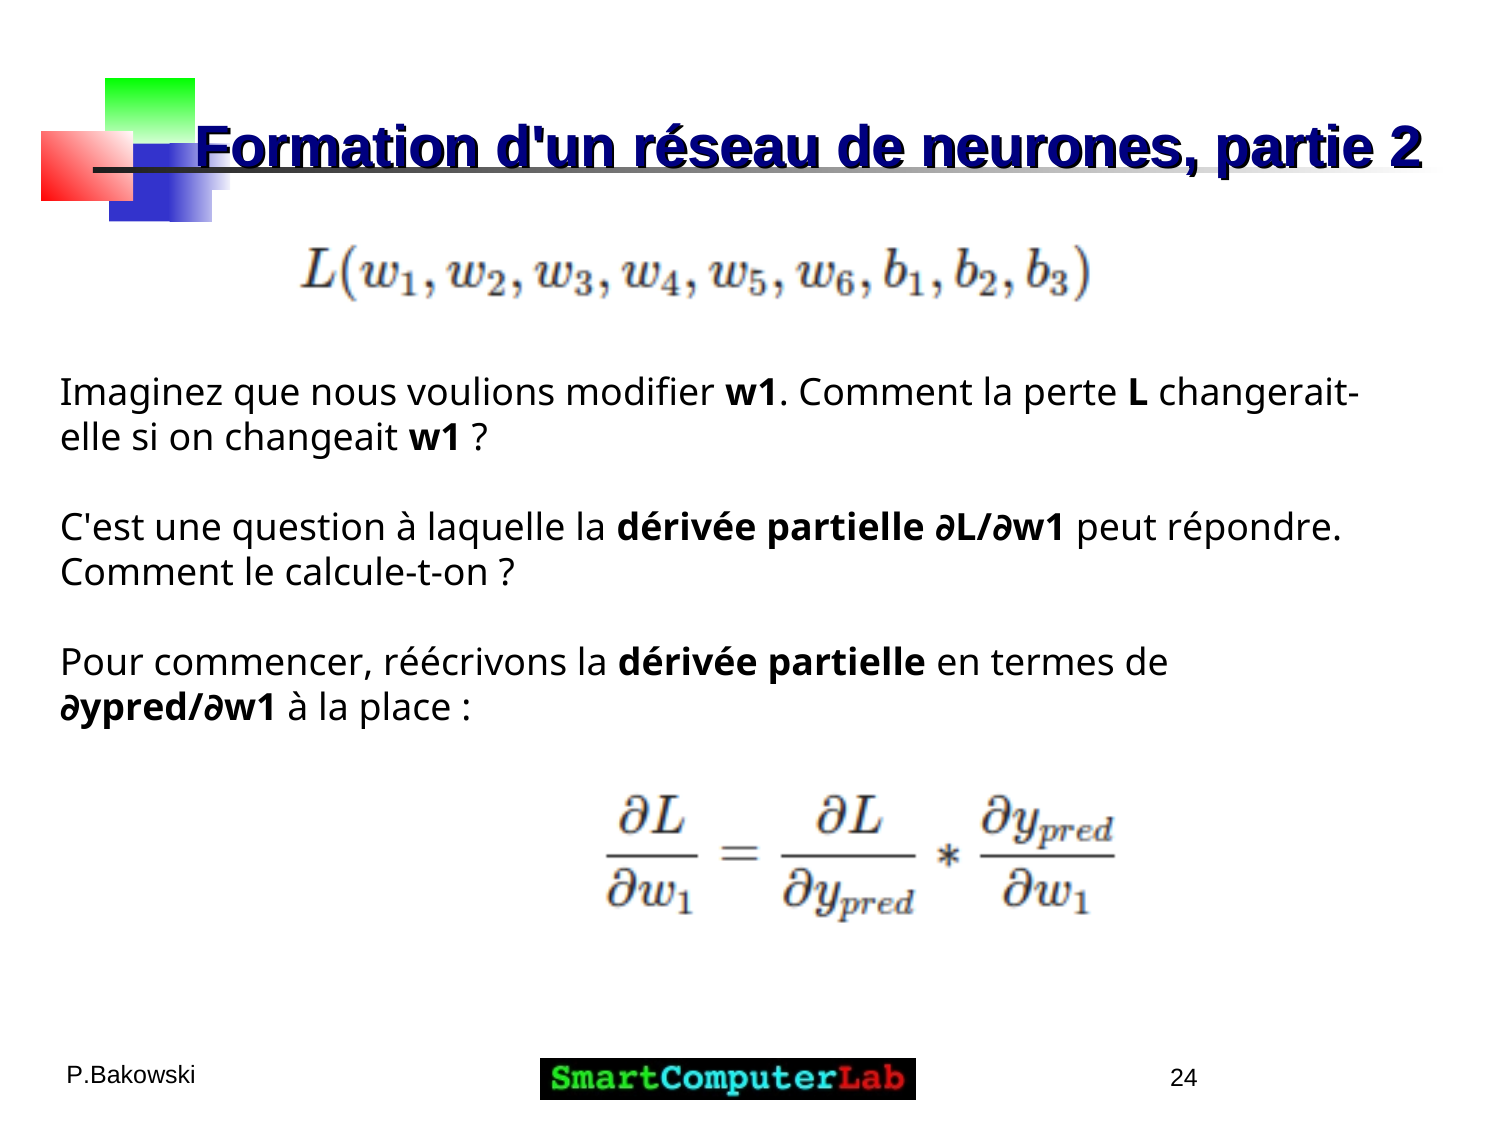

# Formation d'un réseau de neurones, partie 2
Imaginez que nous voulions modifier w1. Comment la perte L changerait-elle si on changeait w1 ?
C'est une question à laquelle la dérivée partielle ∂L/∂w1 peut répondre. Comment le calcule-t-on ?
Pour commencer, réécrivons la dérivée partielle en termes de ∂ypred/∂w1 à la place :
24